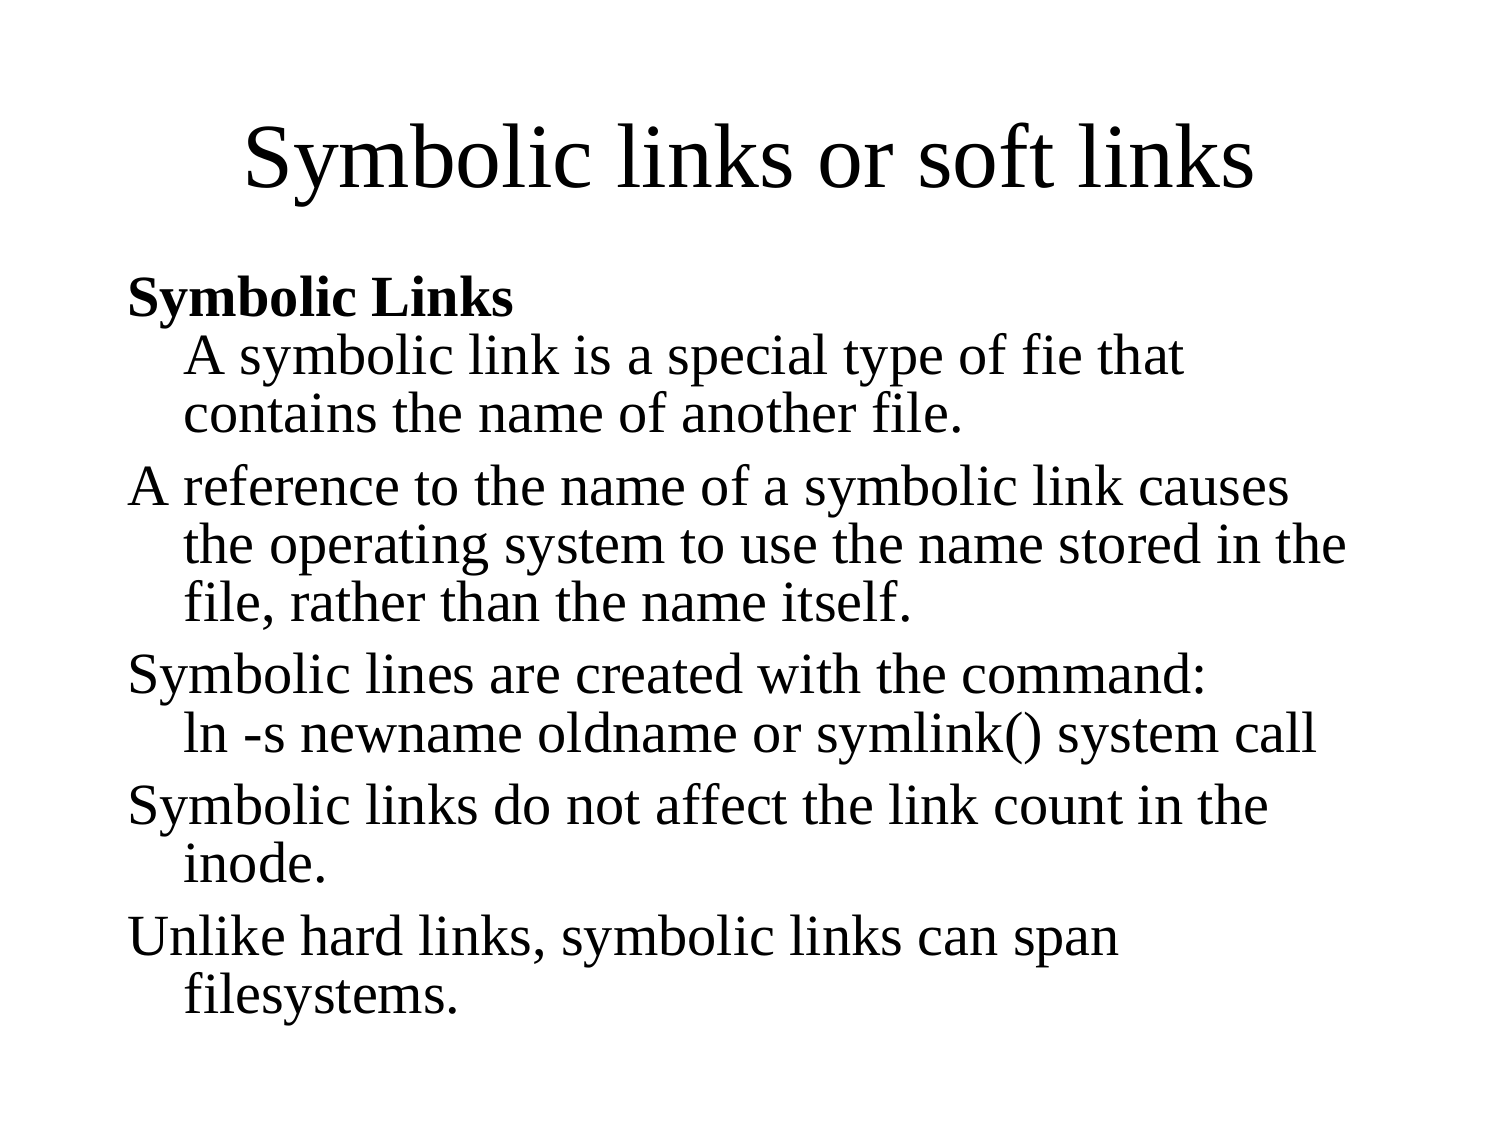

# Symbolic links or soft links
Symbolic Links
A symbolic link is a special type of fie that contains the name of another file.
A reference to the name of a symbolic link causes the operating system to use the name stored in the file, rather than the name itself.
Symbolic lines are created with the command:
ln -s newname oldname or symlink() system call
Symbolic links do not affect the link count in the inode.
Unlike hard links, symbolic links can span filesystems.